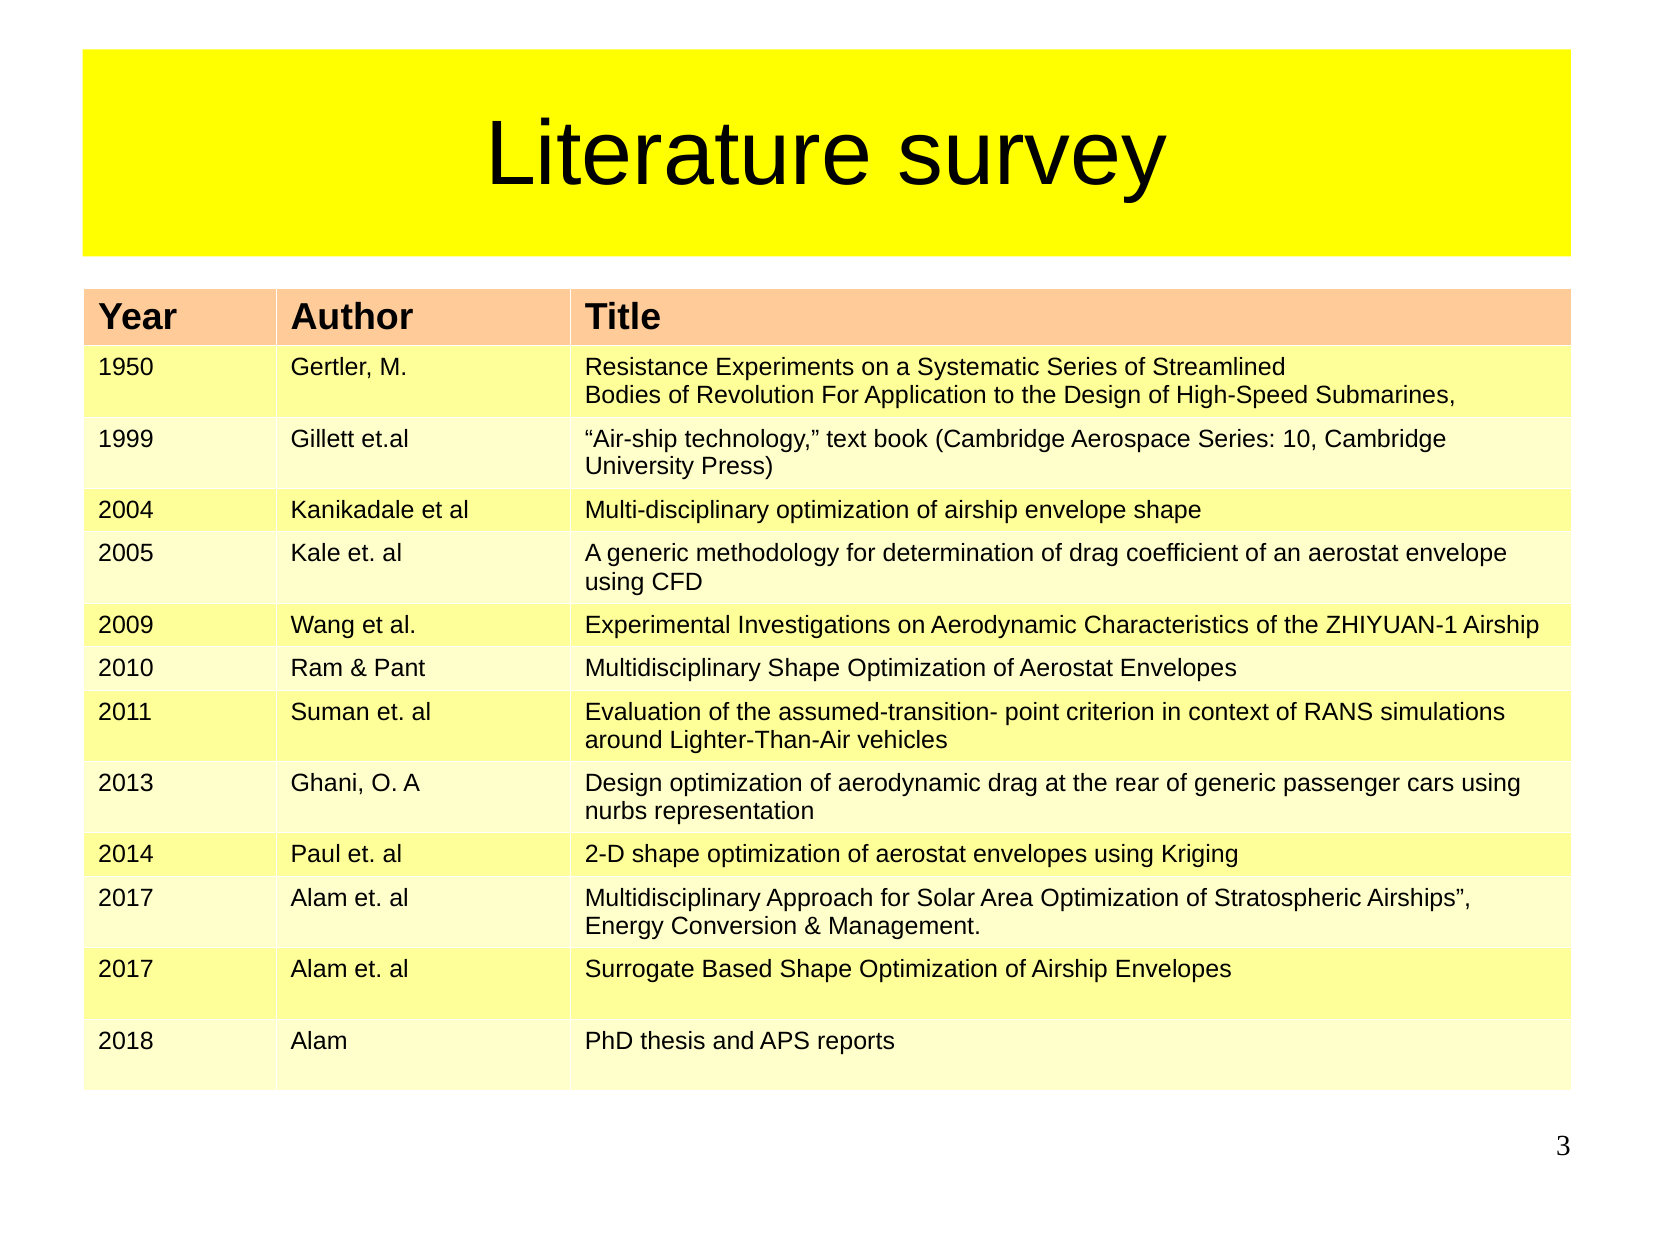

# Literature survey
| Year | Author | Title |
| --- | --- | --- |
| 1950 | Gertler, M. | Resistance Experiments on a Systematic Series of Streamlined Bodies of Revolution For Application to the Design of High-Speed Submarines, |
| 1999 | Gillett et.al | “Air-ship technology,” text book (Cambridge Aerospace Series: 10, Cambridge University Press) |
| 2004 | Kanikadale et al | Multi-disciplinary optimization of airship envelope shape |
| 2005 | Kale et. al | A generic methodology for determination of drag coefficient of an aerostat envelope using CFD |
| 2009 | Wang et al. | Experimental Investigations on Aerodynamic Characteristics of the ZHIYUAN-1 Airship |
| 2010 | Ram & Pant | Multidisciplinary Shape Optimization of Aerostat Envelopes |
| 2011 | Suman et. al | Evaluation of the assumed-transition- point criterion in context of RANS simulations around Lighter-Than-Air vehicles |
| 2013 | Ghani, O. A | Design optimization of aerodynamic drag at the rear of generic passenger cars using nurbs representation |
| 2014 | Paul et. al | 2-D shape optimization of aerostat envelopes using Kriging |
| 2017 | Alam et. al | Multidisciplinary Approach for Solar Area Optimization of Stratospheric Airships”, Energy Conversion & Management. |
| 2017 | Alam et. al | Surrogate Based Shape Optimization of Airship Envelopes |
| 2018 | Alam | PhD thesis and APS reports |
3